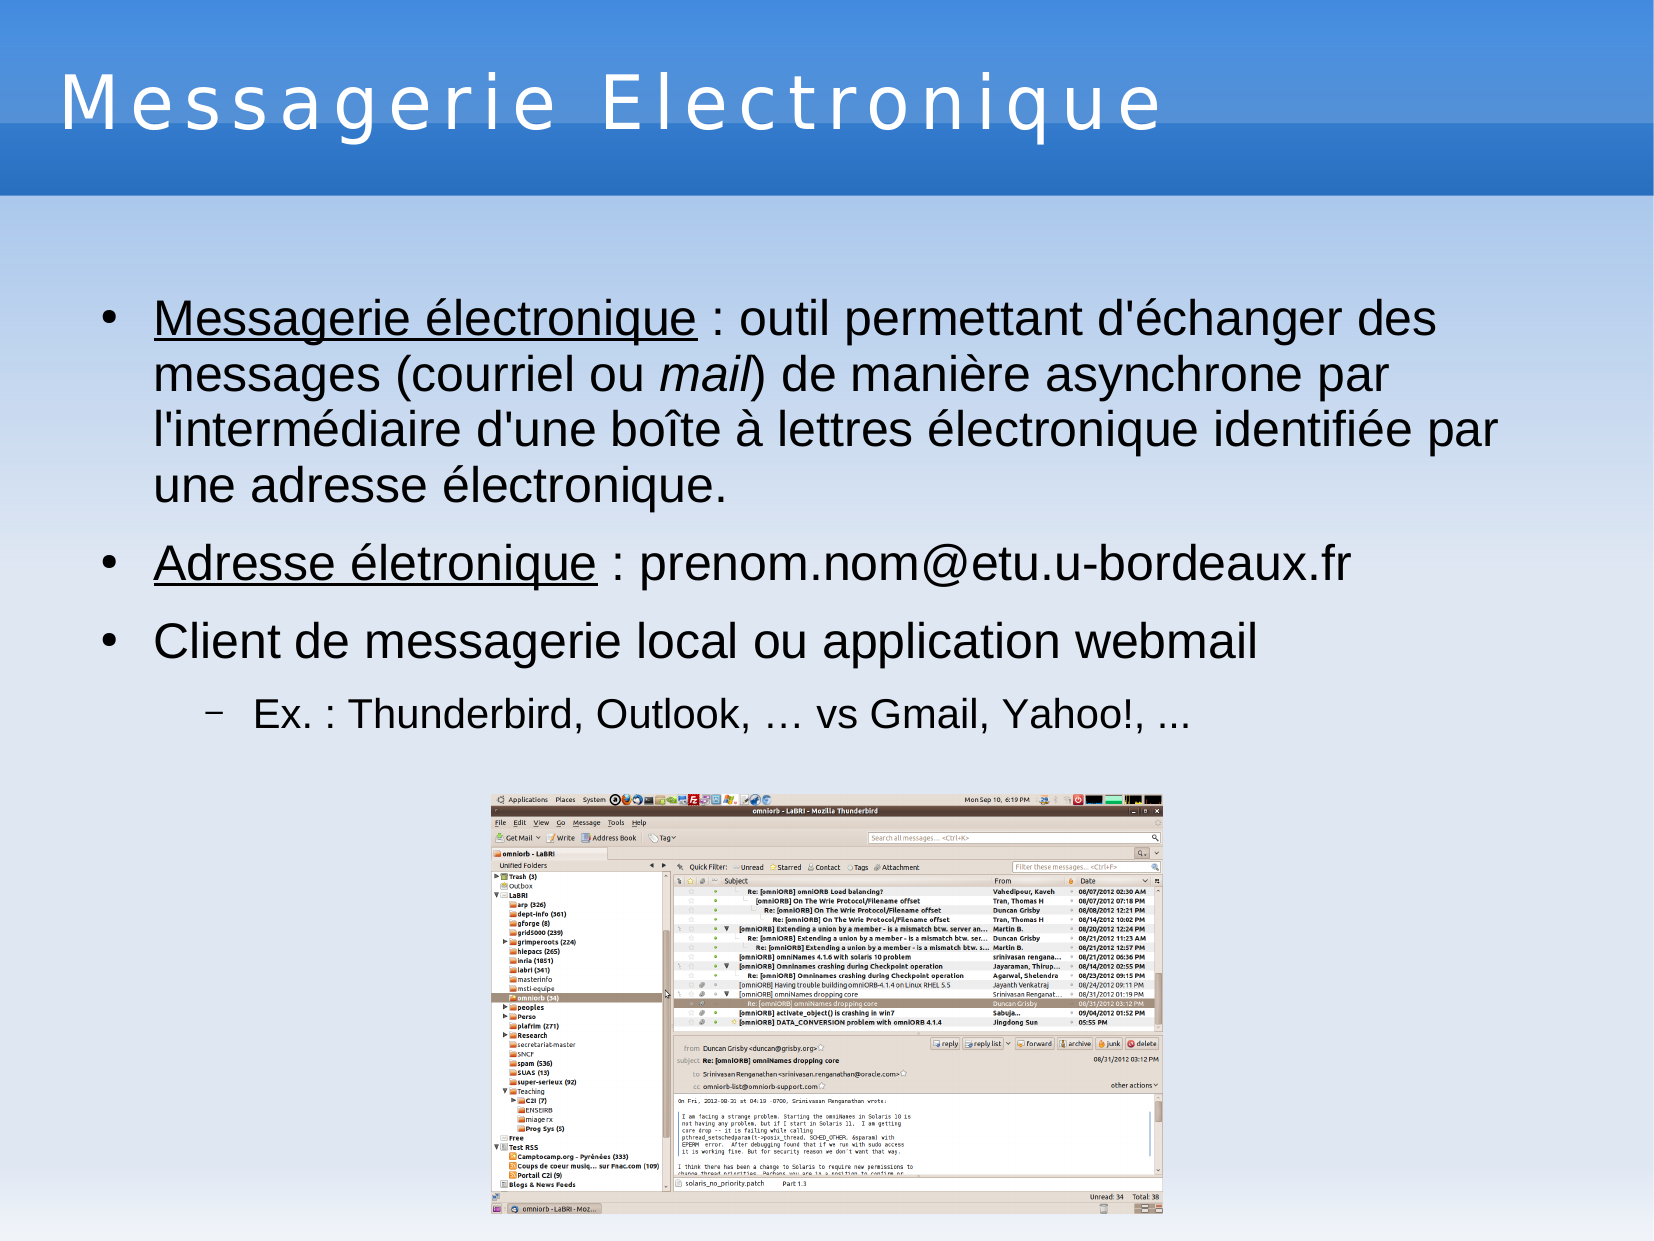

# Messagerie Electronique
Messagerie électronique : outil permettant d'échanger des messages (courriel ou mail) de manière asynchrone par l'intermédiaire d'une boîte à lettres électronique identifiée par une adresse électronique.
Adresse életronique : prenom.nom@etu.u-bordeaux.fr
Client de messagerie local ou application webmail
Ex. : Thunderbird, Outlook, … vs Gmail, Yahoo!, ...